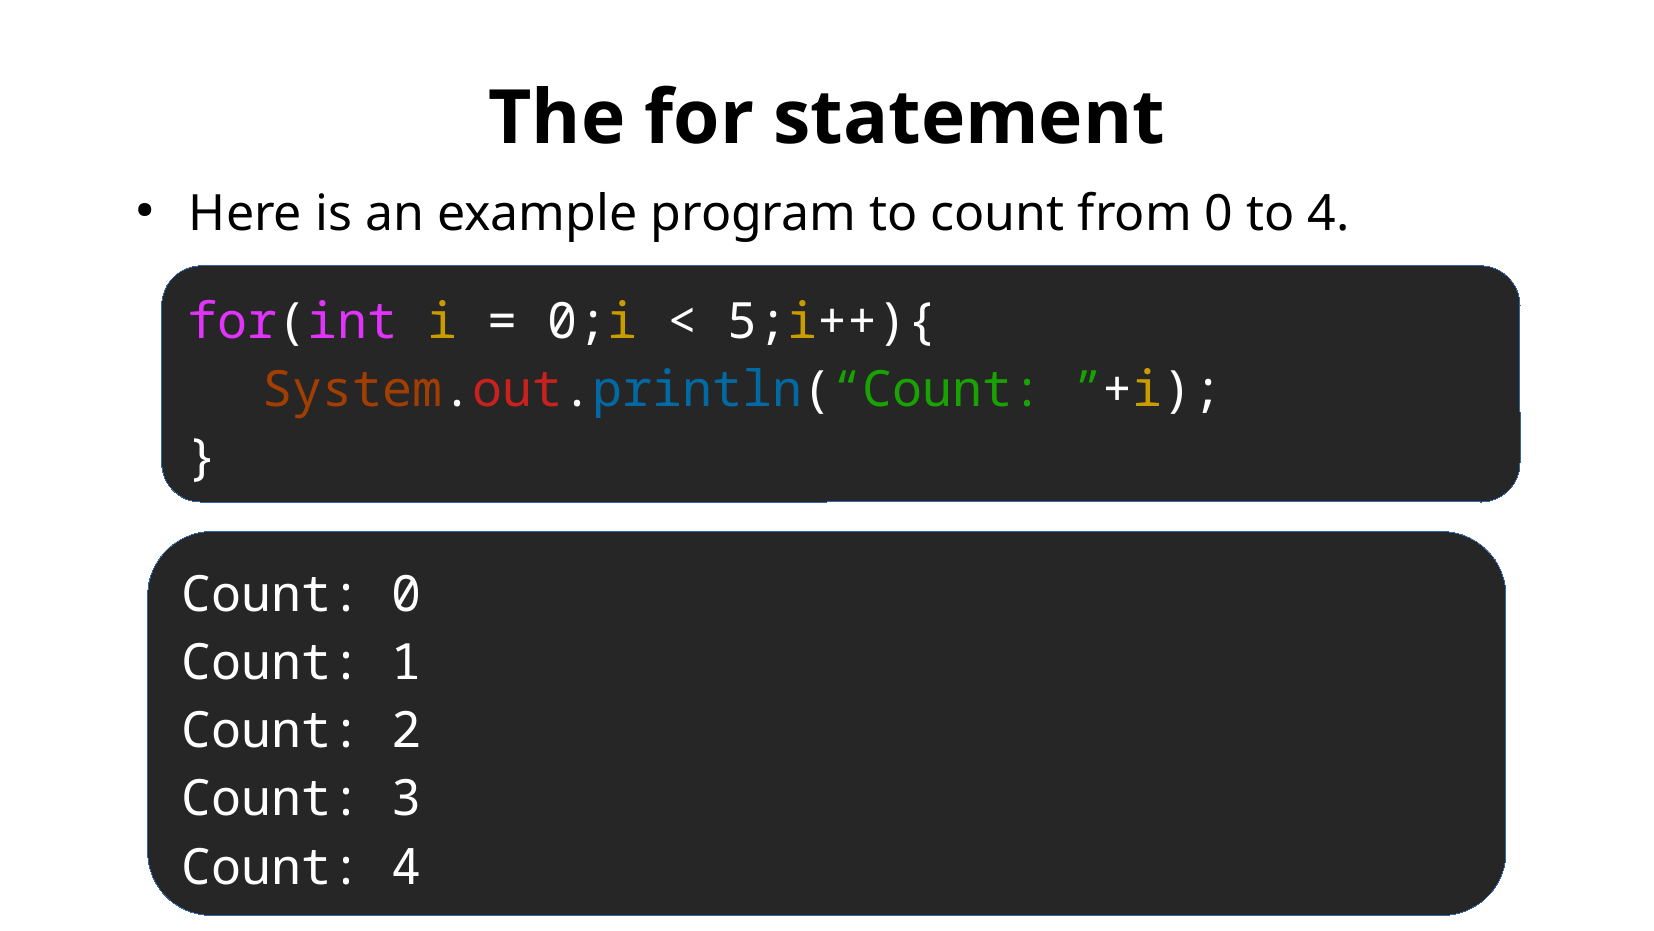

# The for statement
Here is an example program to count from 0 to 4.
for(int i = 0;i < 5;i++){
	System.out.println(“Count: ”+i);
}
Count: 0
Count: 1
Count: 2
Count: 3
Count: 4
---------